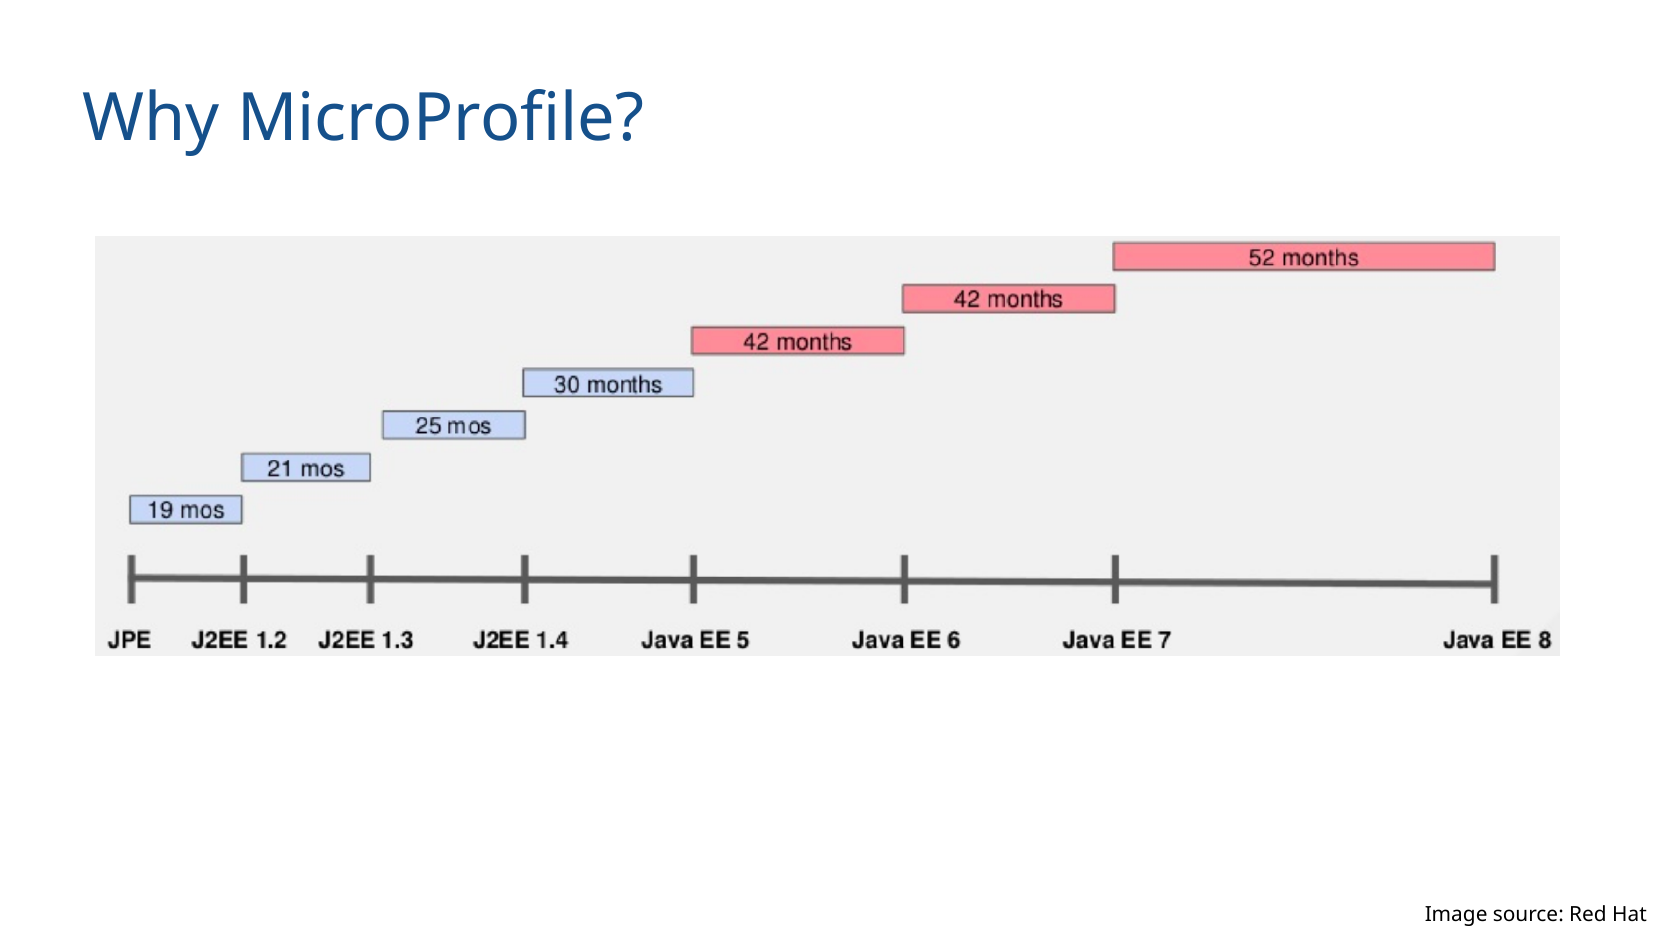

# Why MicroProfile?
Image source: Red Hat